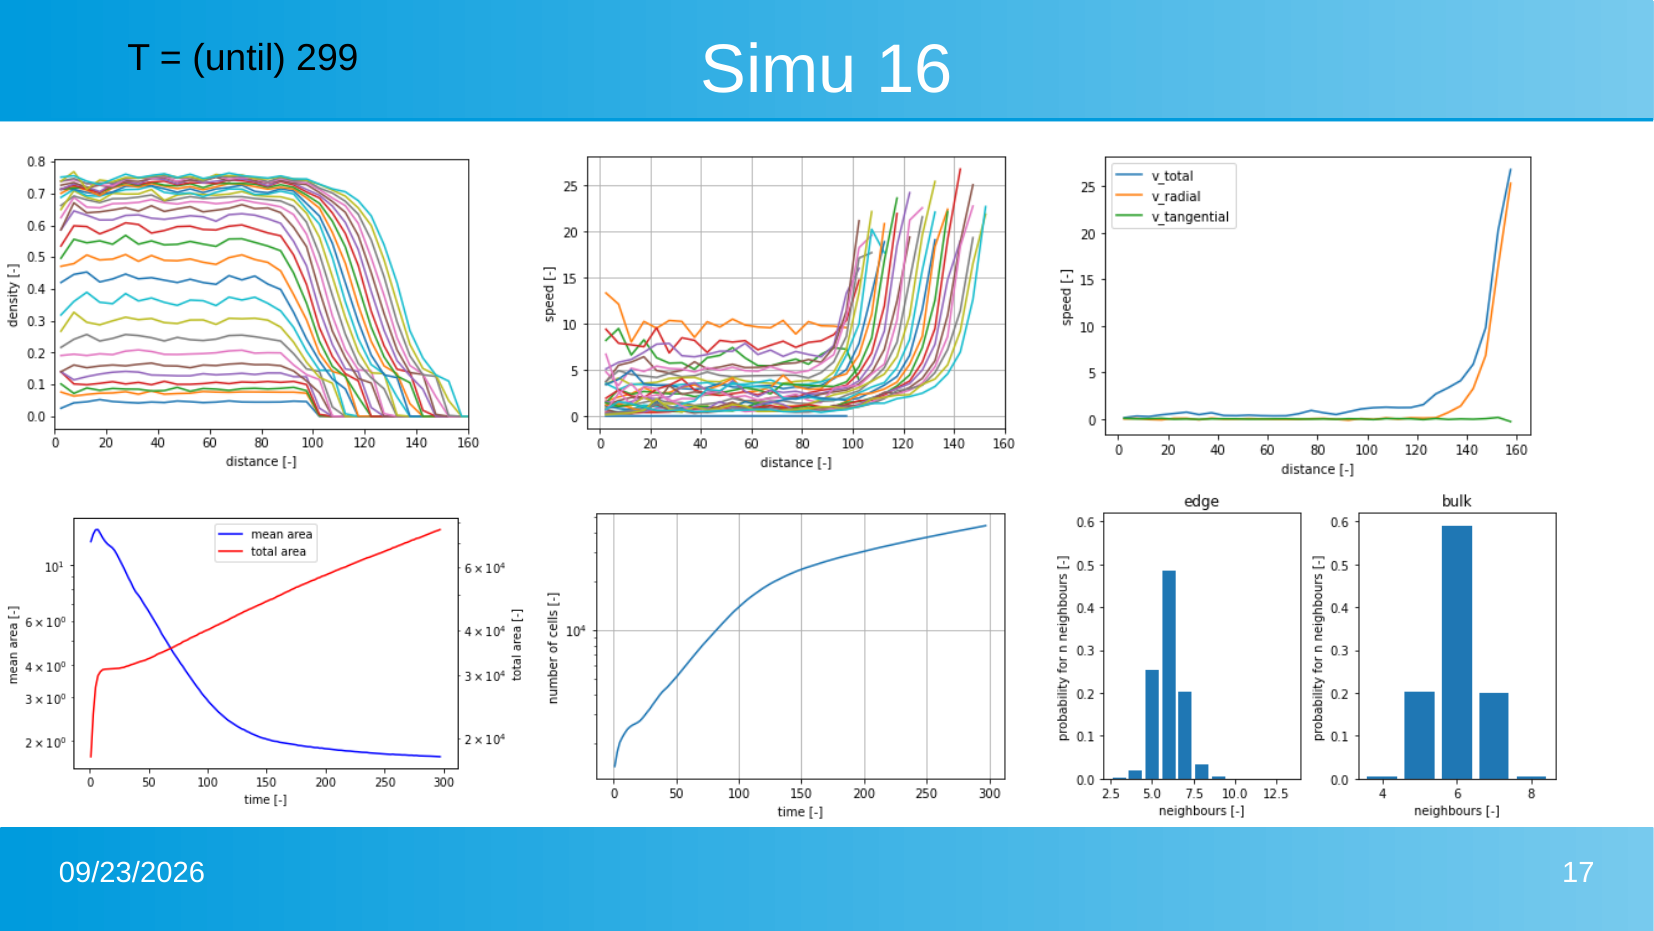

# Simu 16
T = (until) 299
17